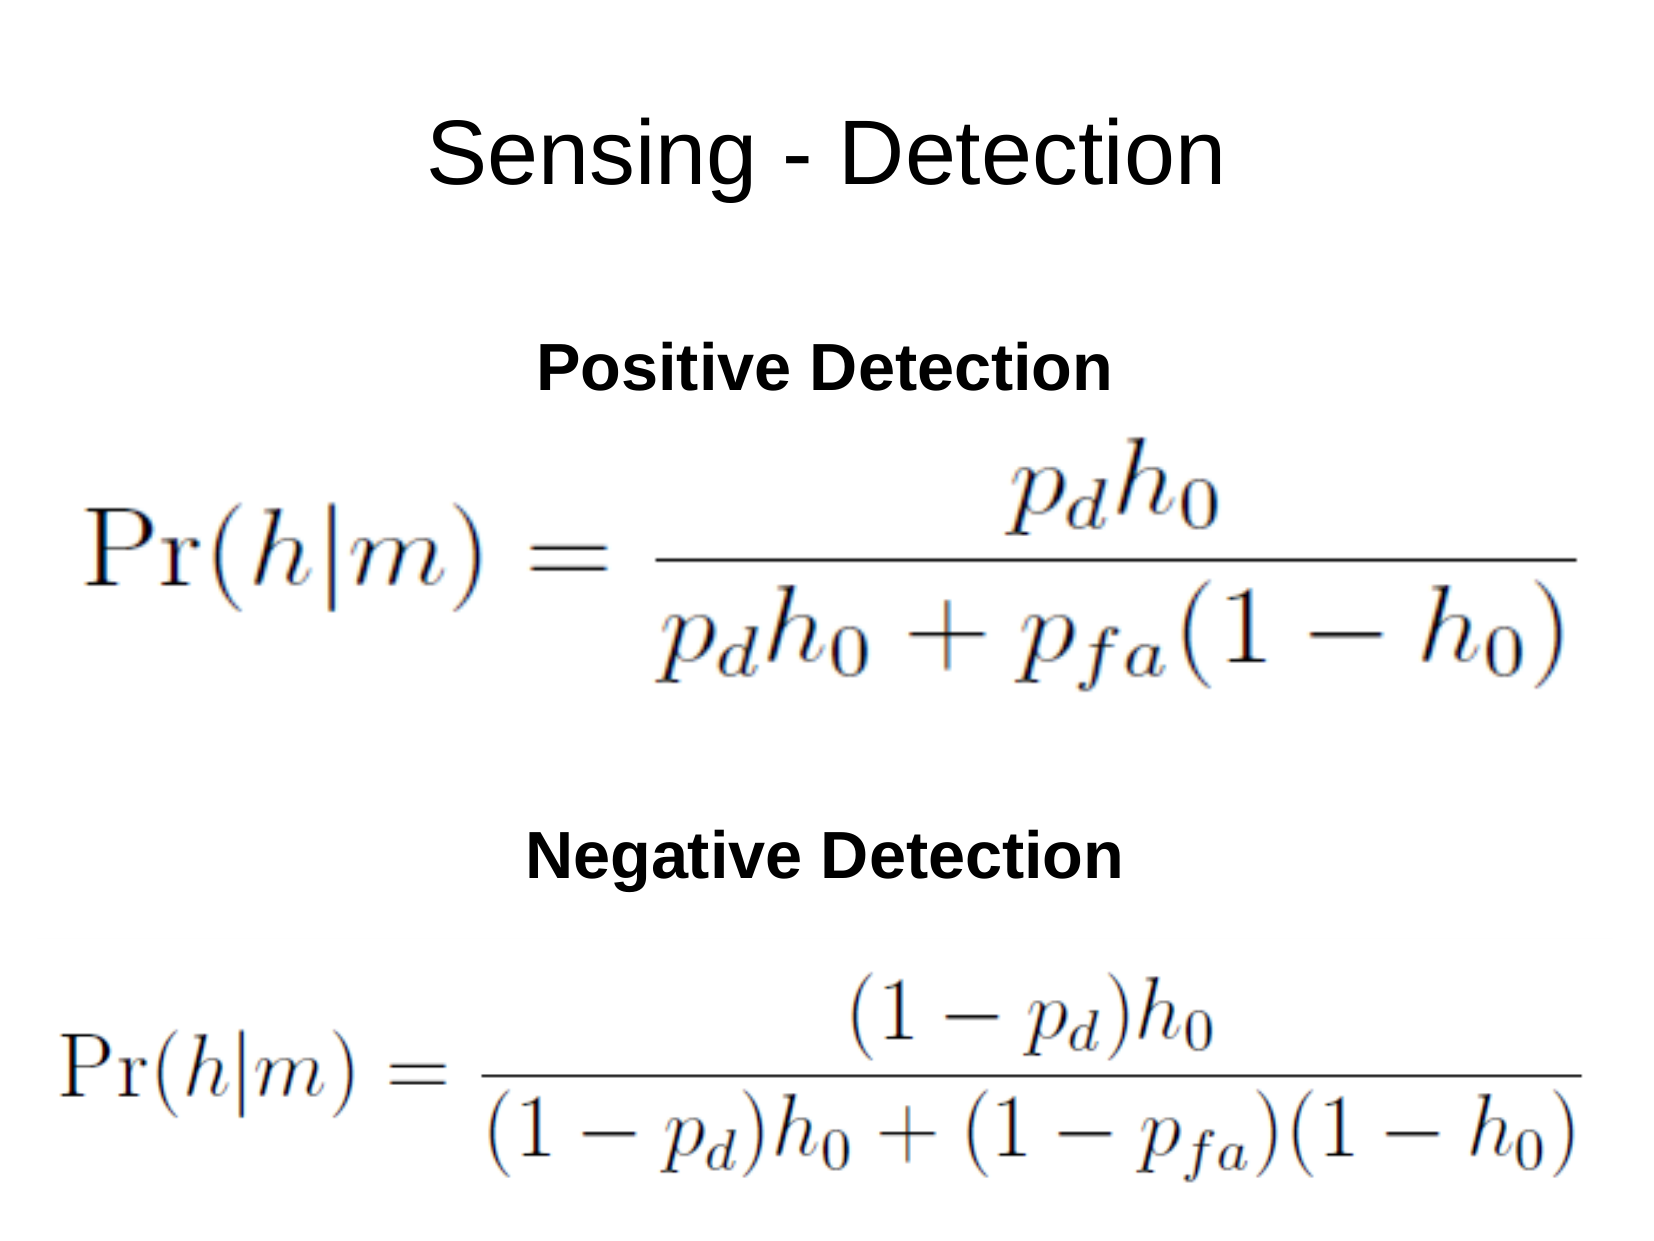

# Sensing - Detection
Positive Detection
Negative Detection